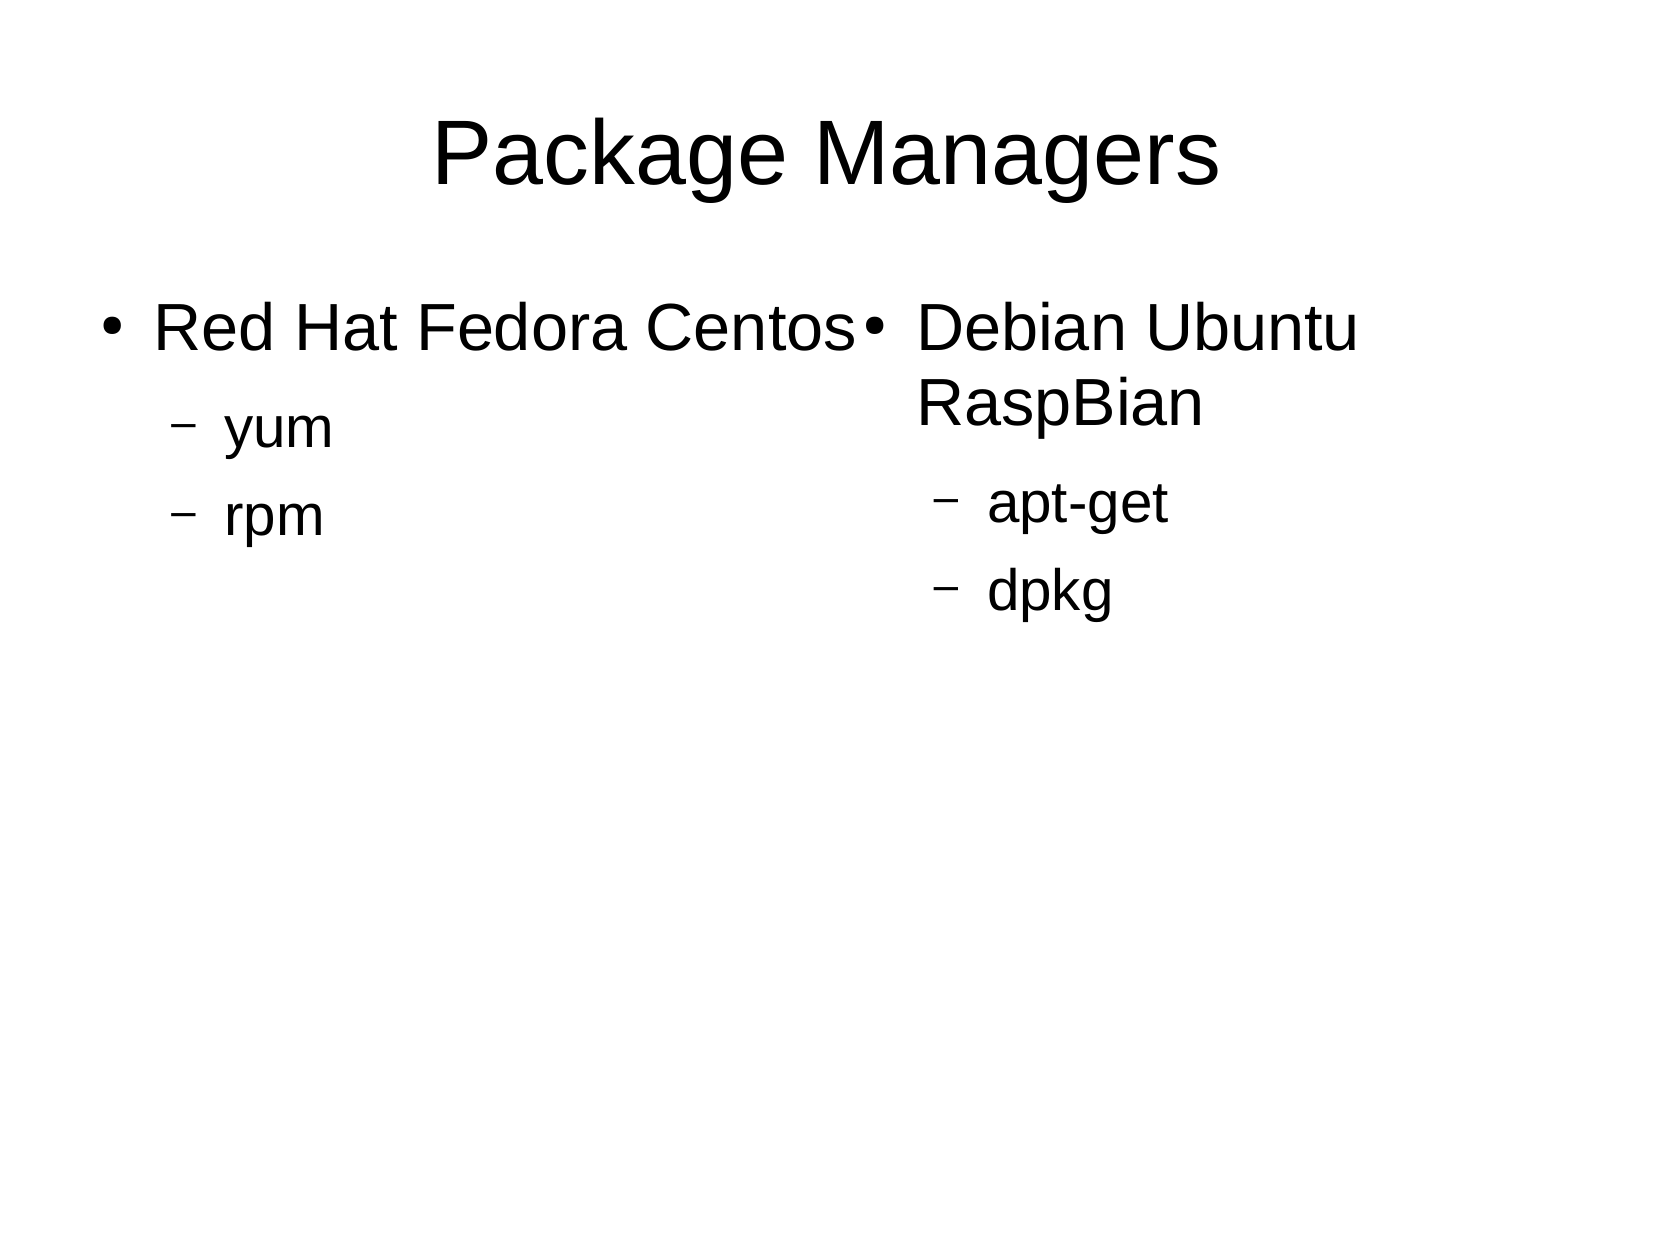

# Package Managers
Red Hat Fedora Centos
yum
rpm
Debian Ubuntu RaspBian
apt-get
dpkg